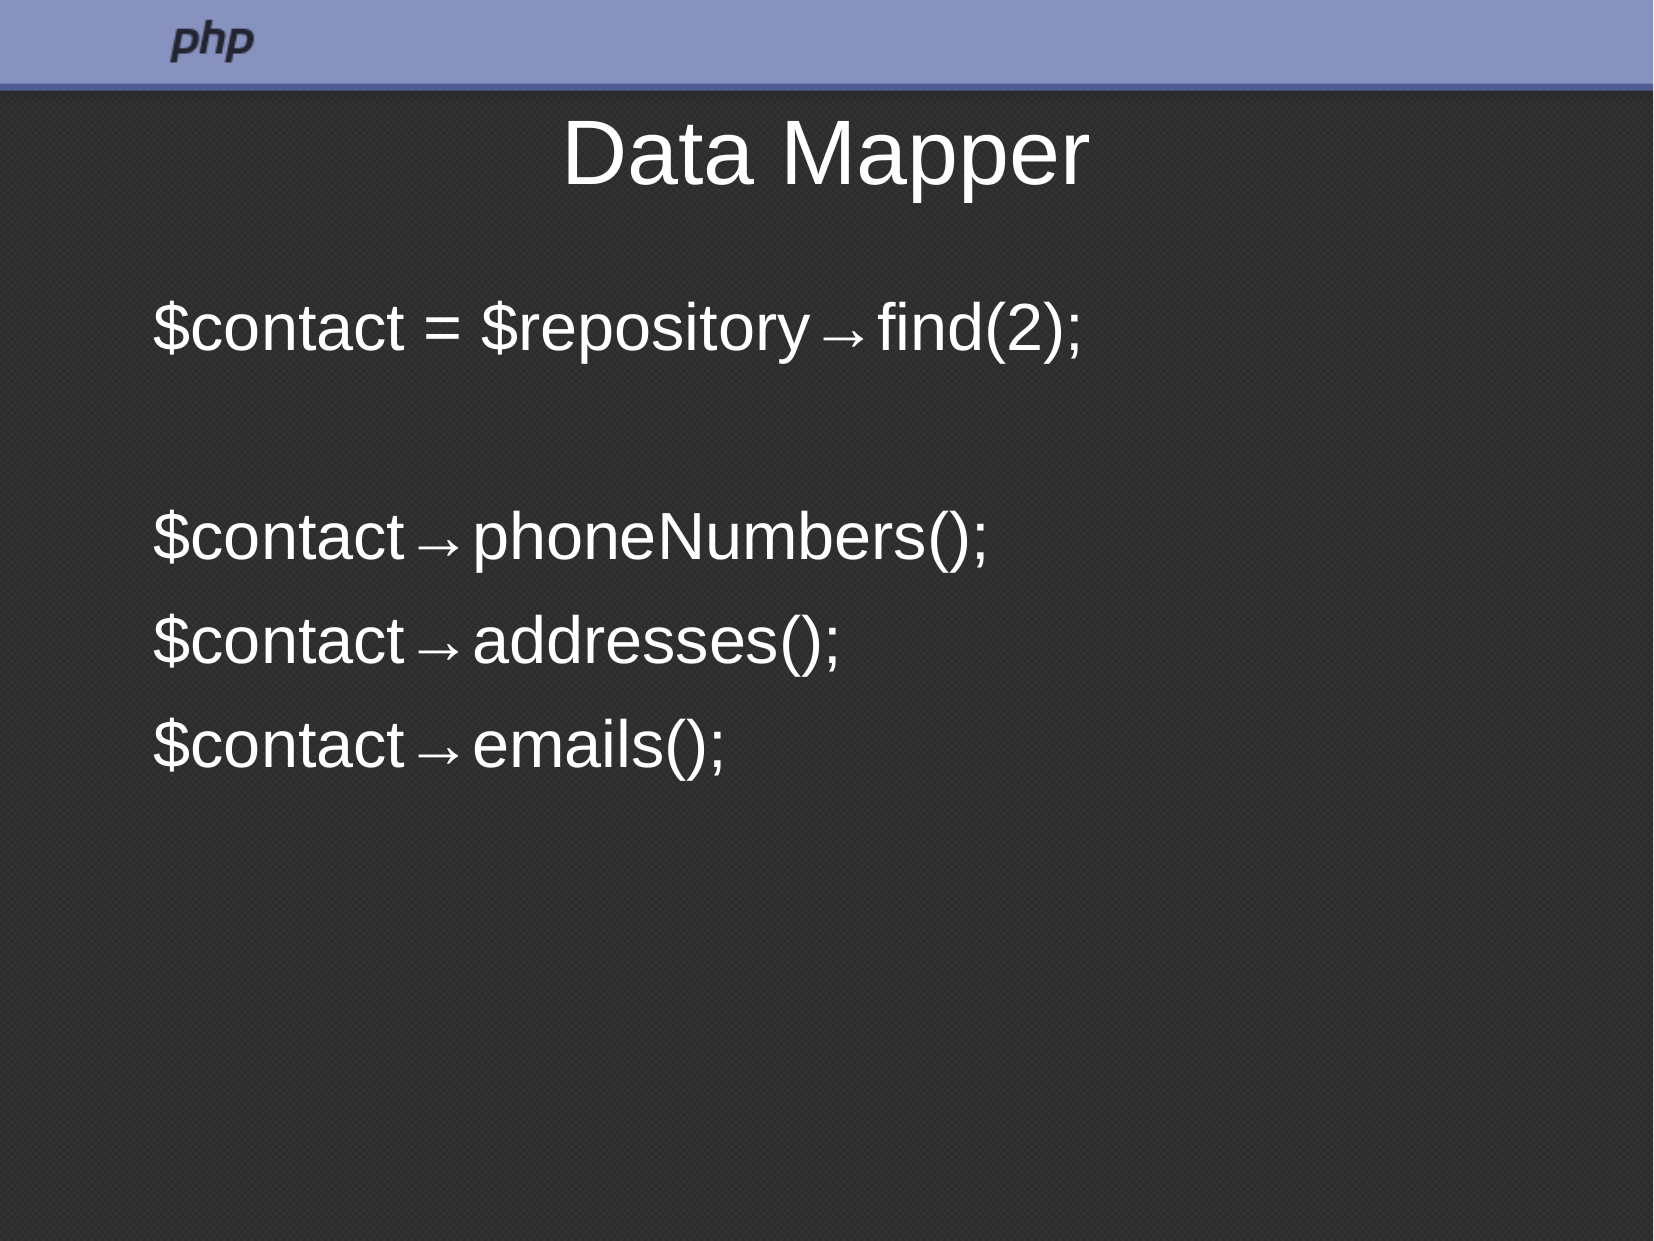

# Data Mapper
$contact = $repository→find(2);
$contact→phoneNumbers();
$contact→addresses();
$contact→emails();